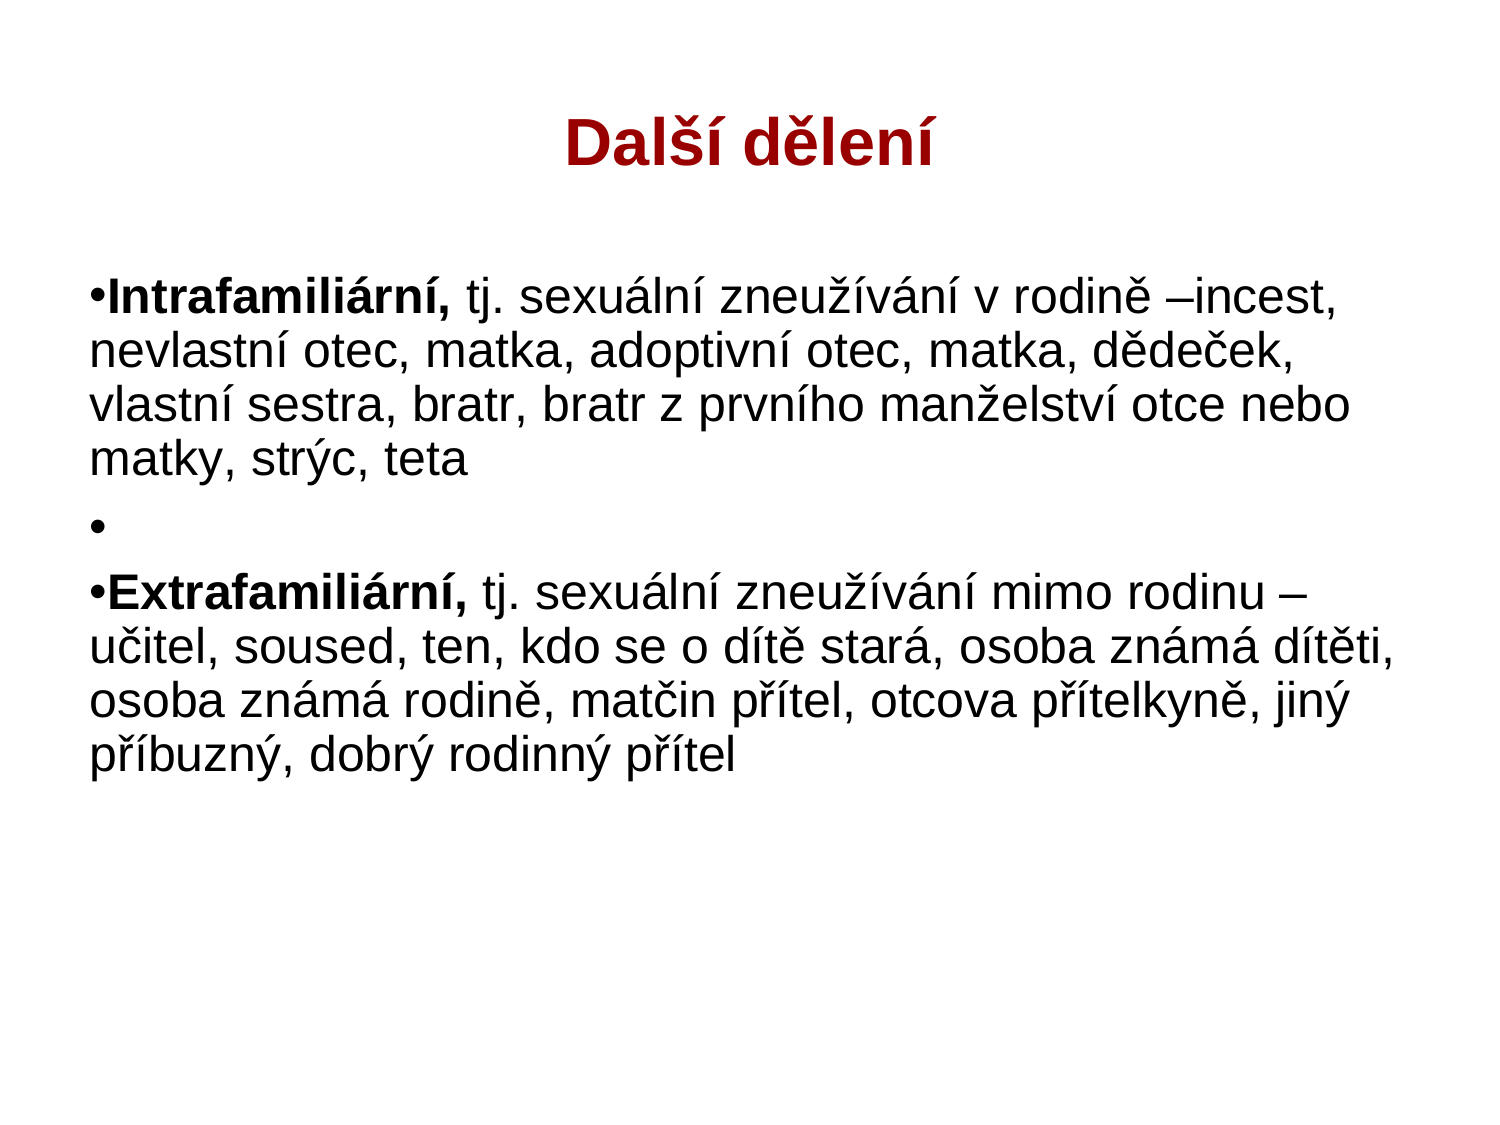

# Další dělení
Intrafamiliární, tj. sexuální zneužívání v rodině –incest, nevlastní otec, matka, adoptivní otec, matka, dědeček, vlastní sestra, bratr, bratr z prvního manželství otce nebo matky, strýc, teta
Extrafamiliární, tj. sexuální zneužívání mimo rodinu –učitel, soused, ten, kdo se o dítě stará, osoba známá dítěti, osoba známá rodině, matčin přítel, otcova přítelkyně, jiný příbuzný, dobrý rodinný přítel